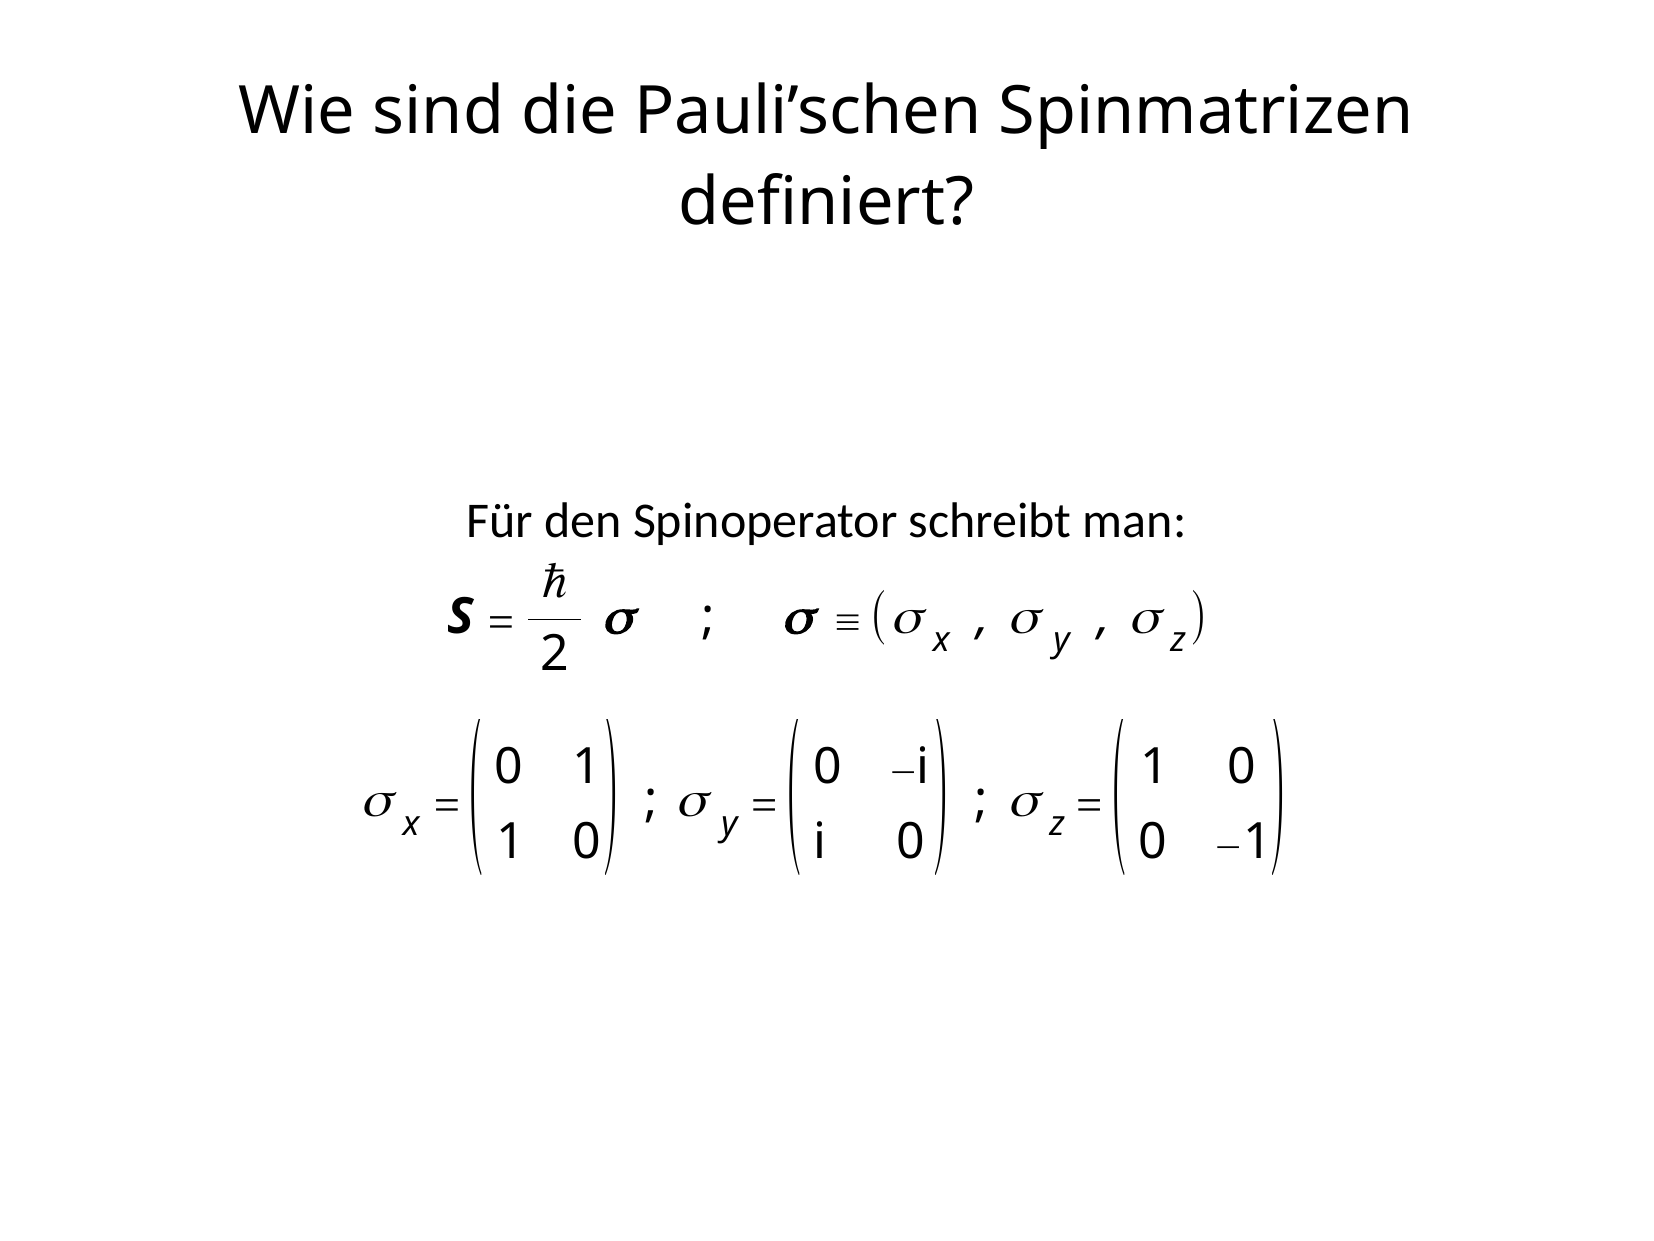

# Wie sind die Pauli’schen Spinmatrizen definiert?
Für den Spinoperator schreibt man: